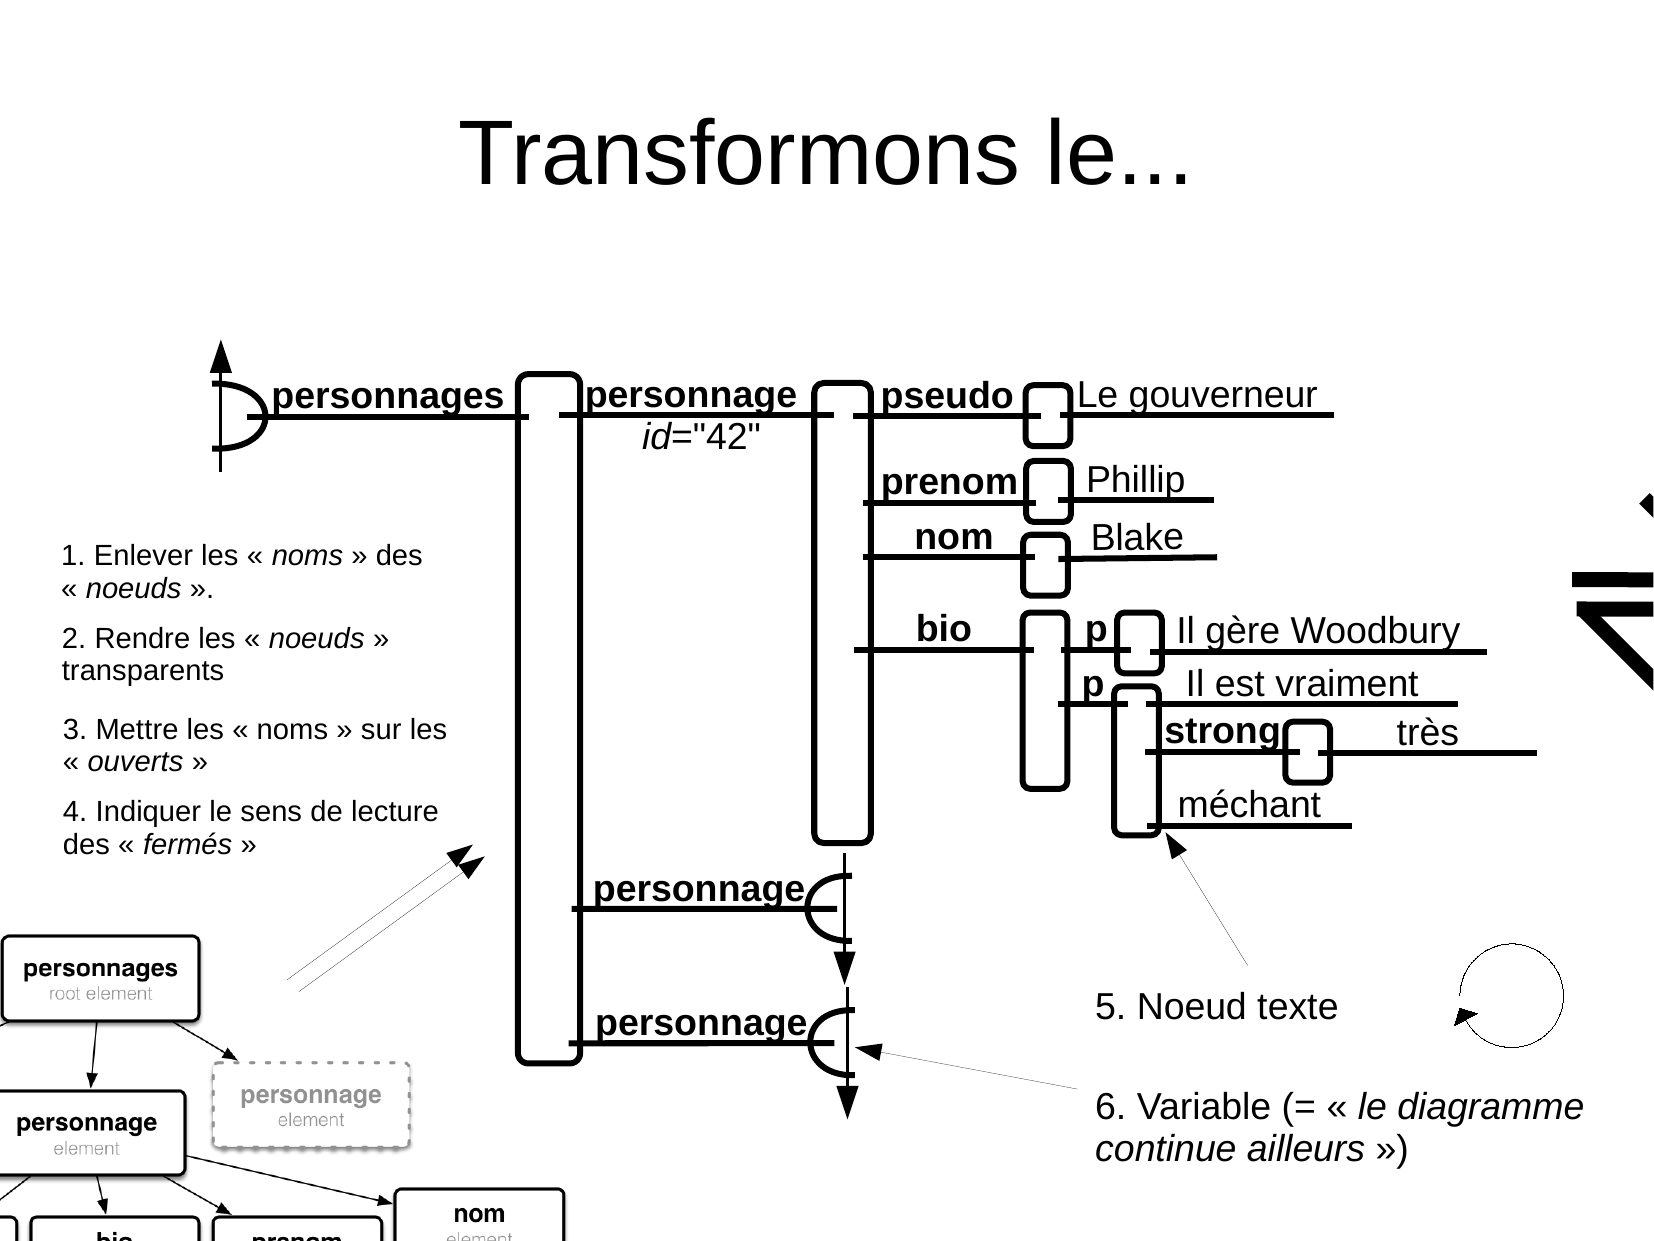

# Transformons le...
Le gouverneur
personnage
 id="42"
pseudo
personnages
Phillip
prenom
1. Enlever les « noms » des « noeuds ».
 nom
Blake
2. Rendre les « noeuds » transparents
bio
p
Il gère Woodbury
p
Il est vraiment
3. Mettre les « noms » sur les « ouverts »
strong
très
4. Indiquer le sens de lecture des « fermés »
méchant
personnage
5. Noeud texte
personnage
6. Variable (= « le diagramme continue ailleurs »)